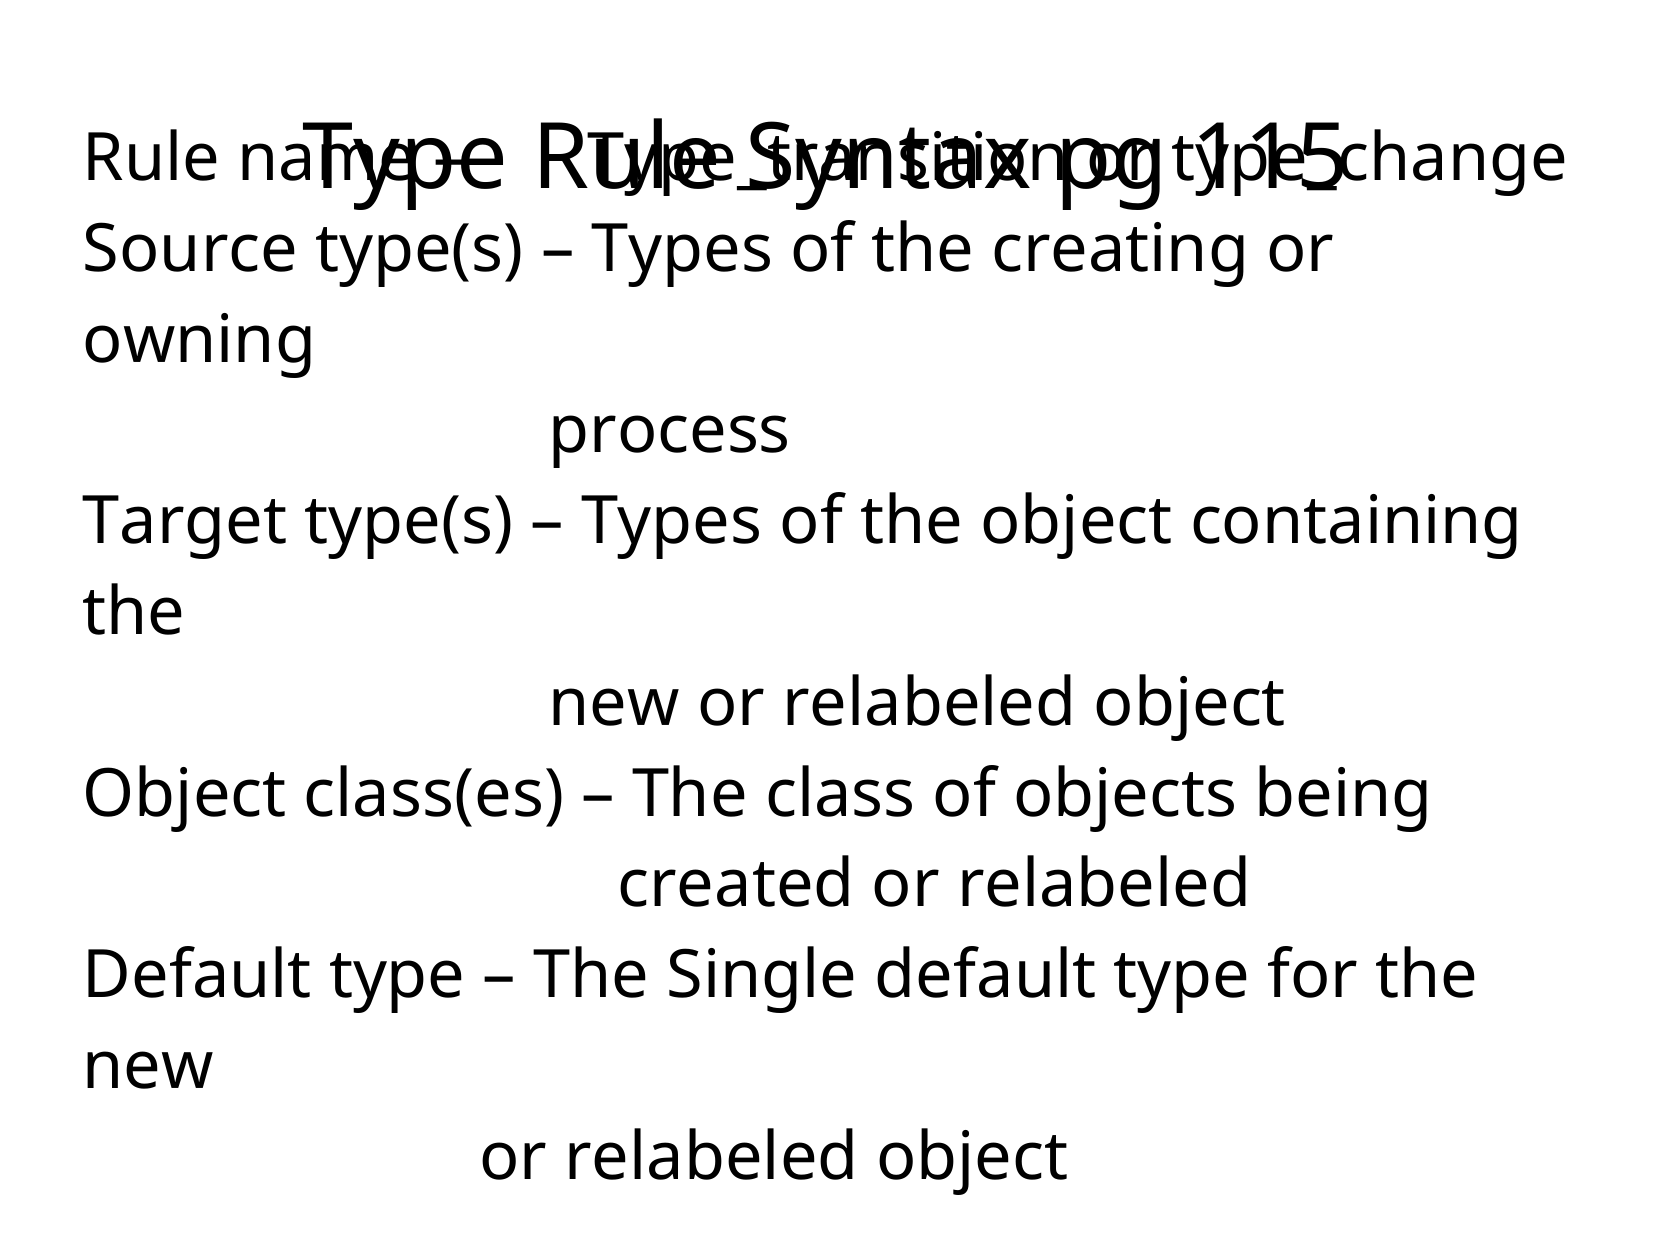

# Type Rule Syntax pg 115
Rule name – Type_transition or type_change
Source type(s) – Types of the creating or owning
 process
Target type(s) – Types of the object containing the
 new or relabeled object
Object class(es) – The class of objects being
 created or relabeled
Default type – The Single default type for the new
 or relabeled object